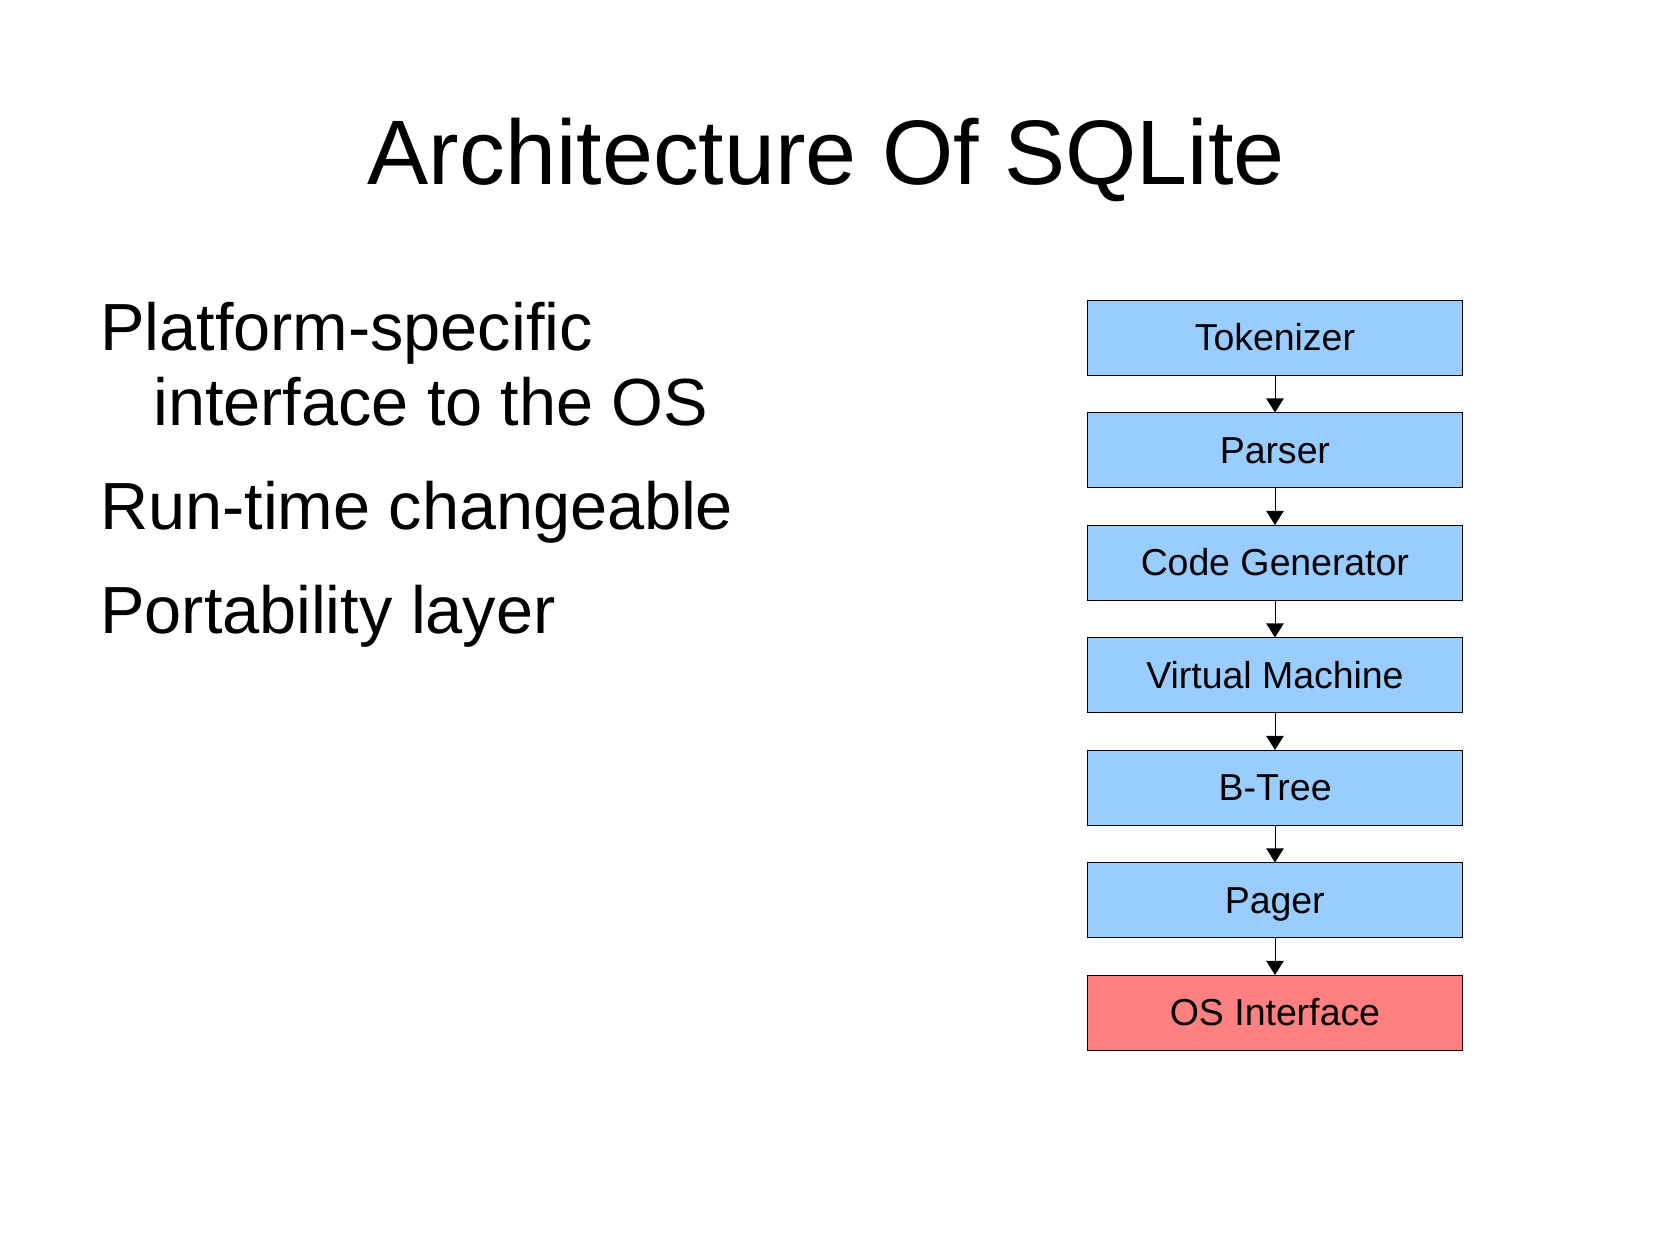

# Architecture Of SQLite
Platform-specific interface to the OS
Run-time changeable
Portability layer
Tokenizer
Parser
Code Generator
Virtual Machine
B-Tree
Pager
OS Interface